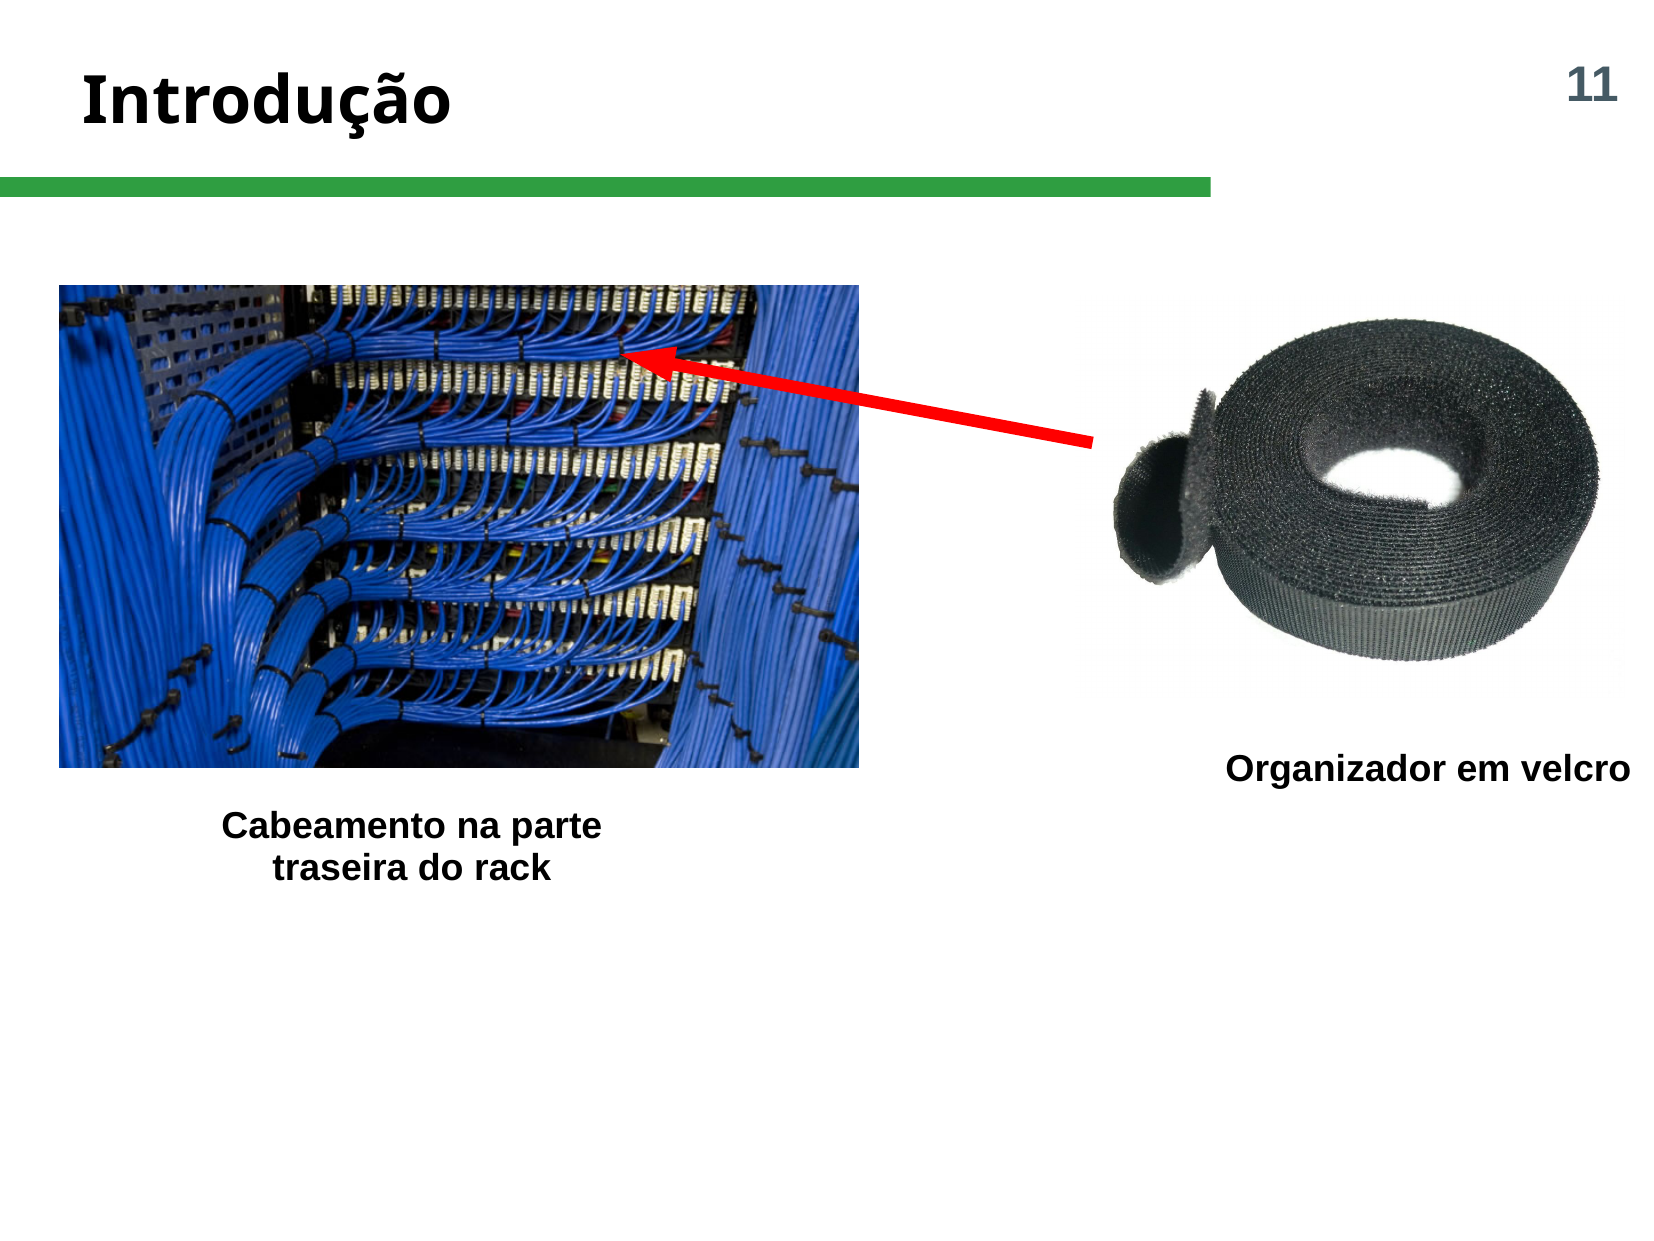

# Introdução
Organizador em velcro
Cabeamento na parte traseira do rack